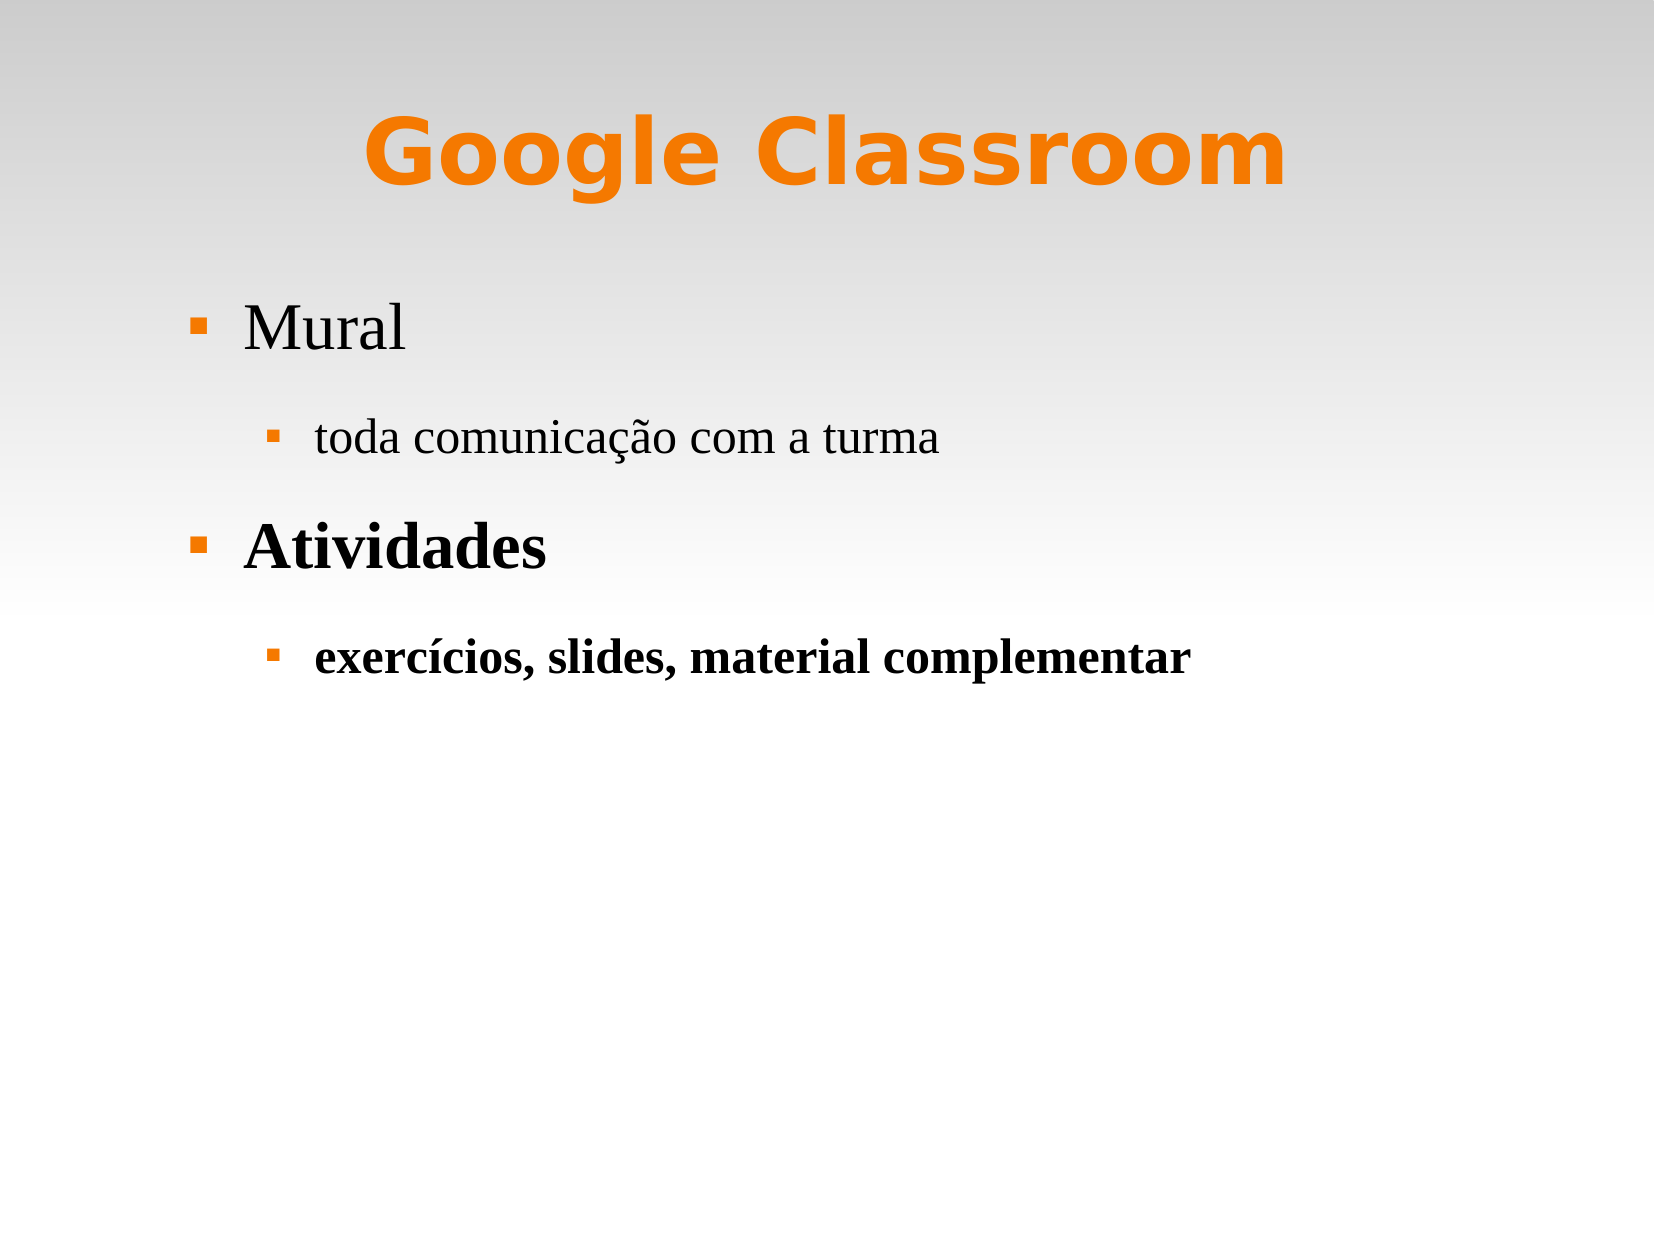

# Google Classroom
Mural
toda comunicação com a turma
Atividades
exercícios, slides, material complementar